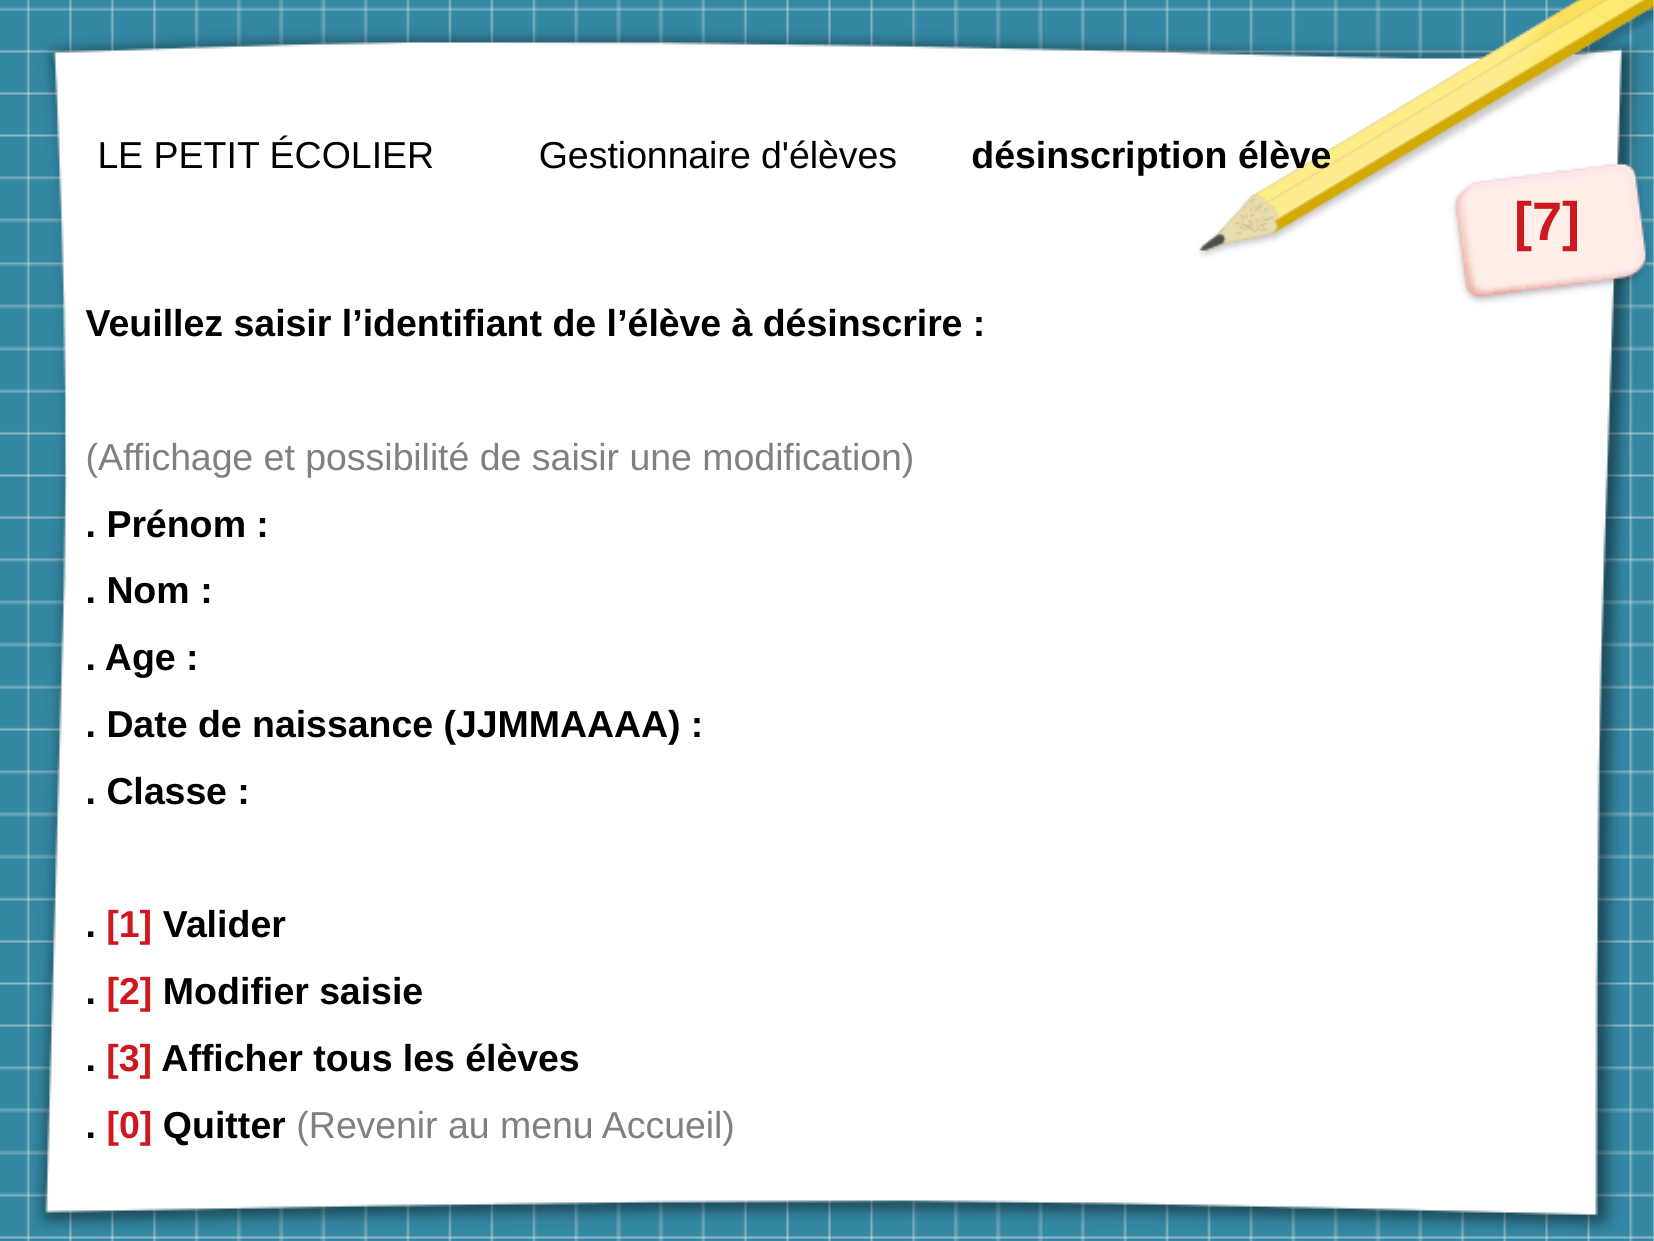

LE PETIT ÉCOLIER Gestionnaire d'élèves désinscription élève
[7]
Veuillez saisir l’identifiant de l’élève à désinscrire :
(Affichage et possibilité de saisir une modification)
. Prénom :
. Nom :
. Age :
. Date de naissance (JJMMAAAA) :
. Classe :
. [1] Valider
. [2] Modifier saisie
. [3] Afficher tous les élèves
. [0] Quitter (Revenir au menu Accueil)